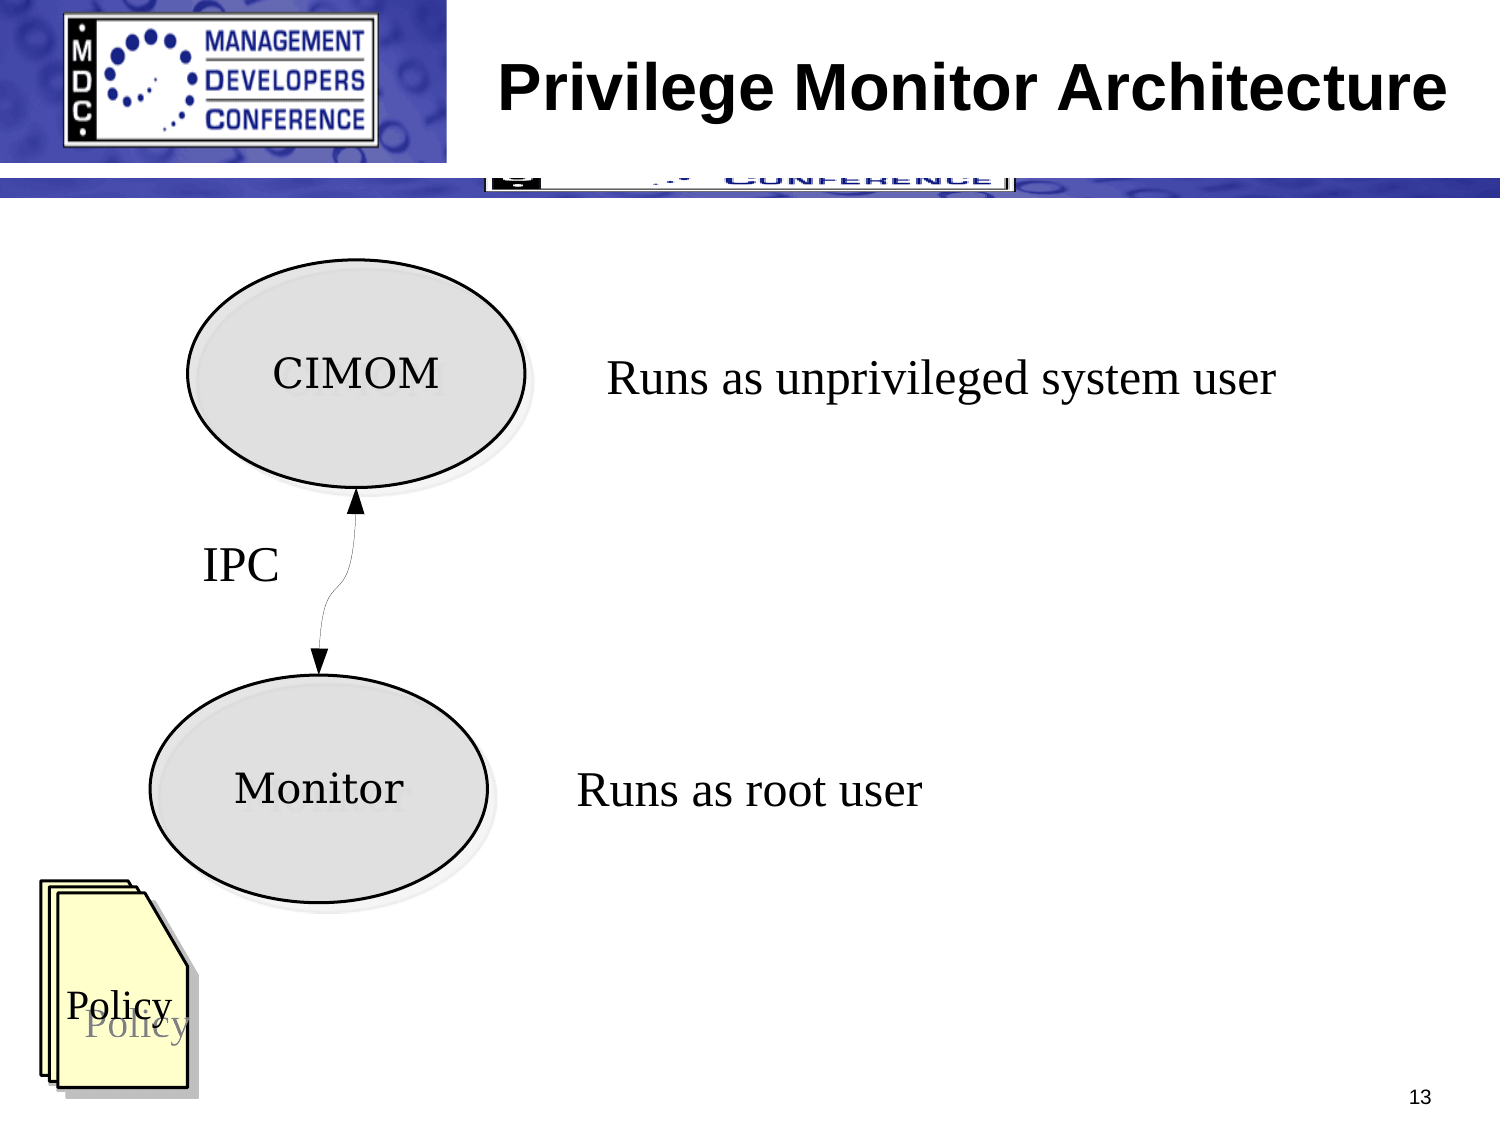

# Privilege Monitor Architecture
CIMOM
Runs as unprivileged system user
IPC
Monitor
Runs as root user
Policy
13